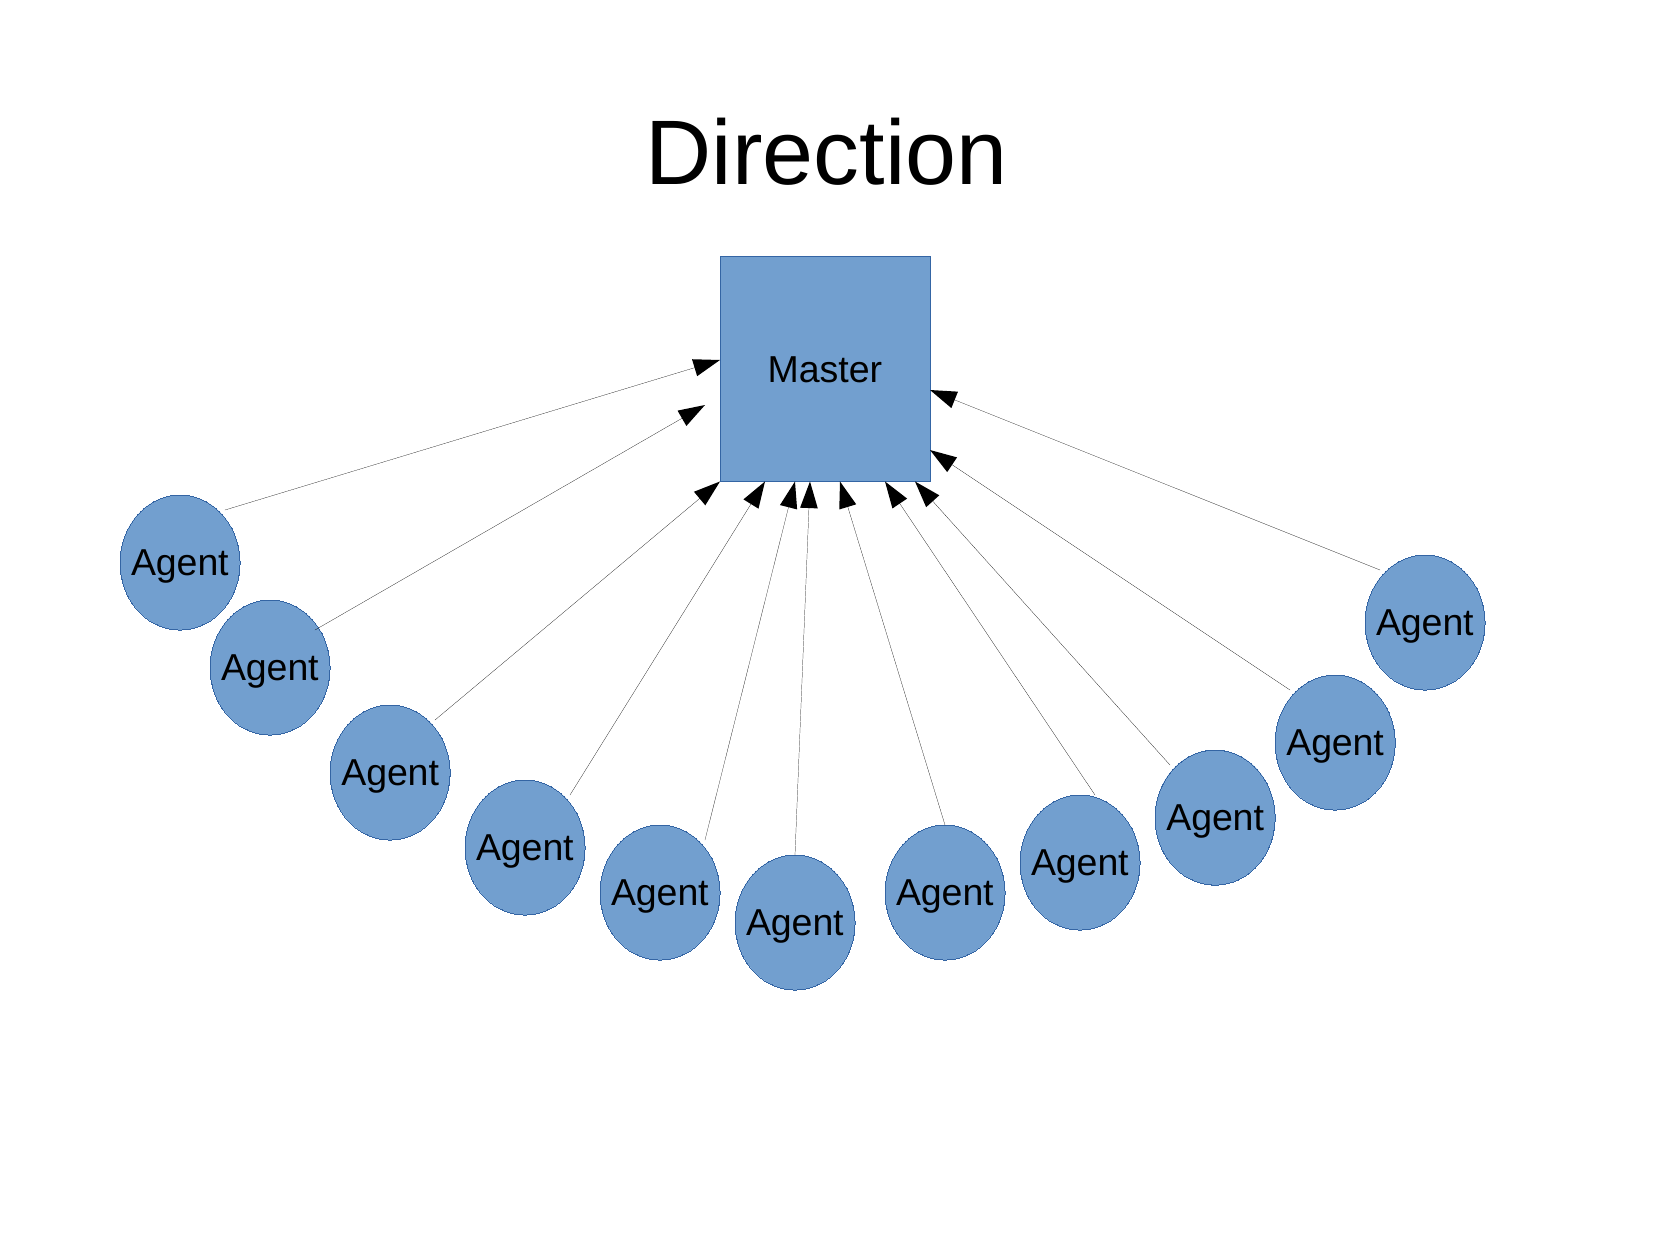

# Direction
Master
Agent
Agent
Agent
Agent
Agent
Agent
Agent
Agent
Agent
Agent
Agent
Agent